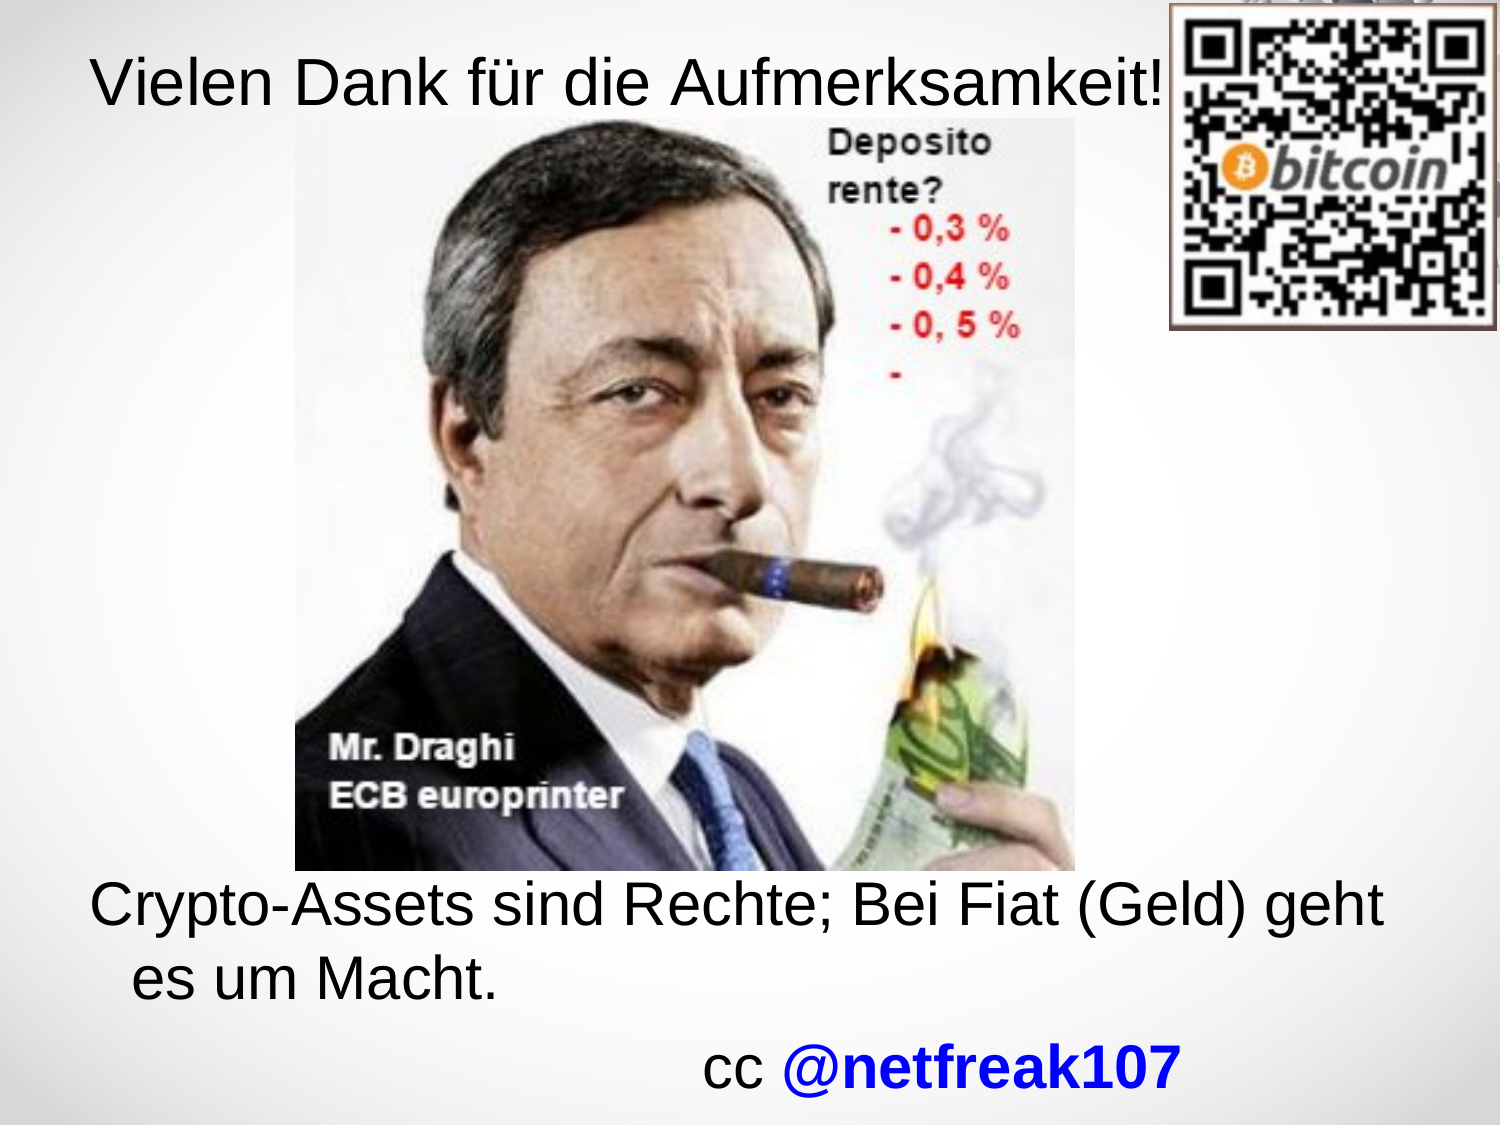

# Vielen Dank für die Aufmerksamkeit!
Crypto-Assets sind Rechte; Bei Fiat (Geld) geht es um Macht.
 			 		 cc @netfreak107